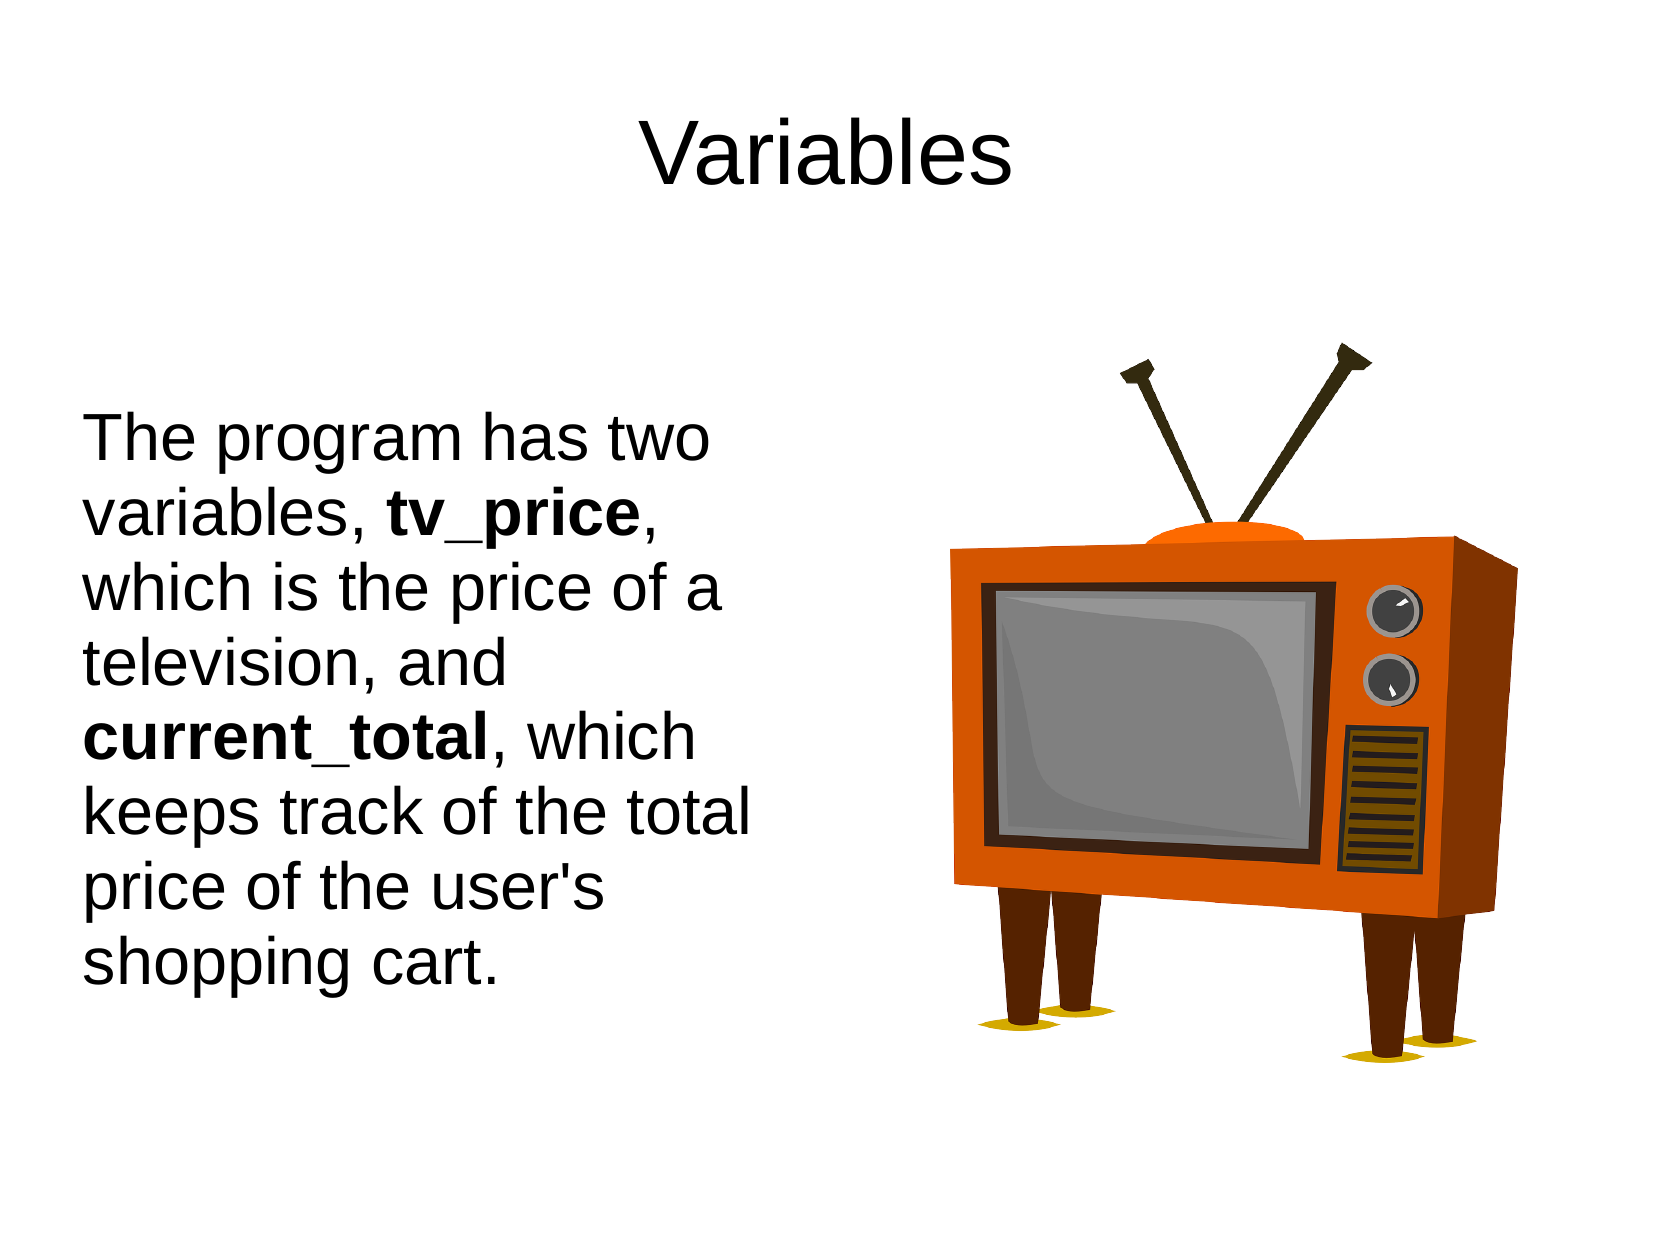

# Variables
The program has two
variables, tv_price,
which is the price of a
television, and
current_total, which
keeps track of the total
price of the user's
shopping cart.